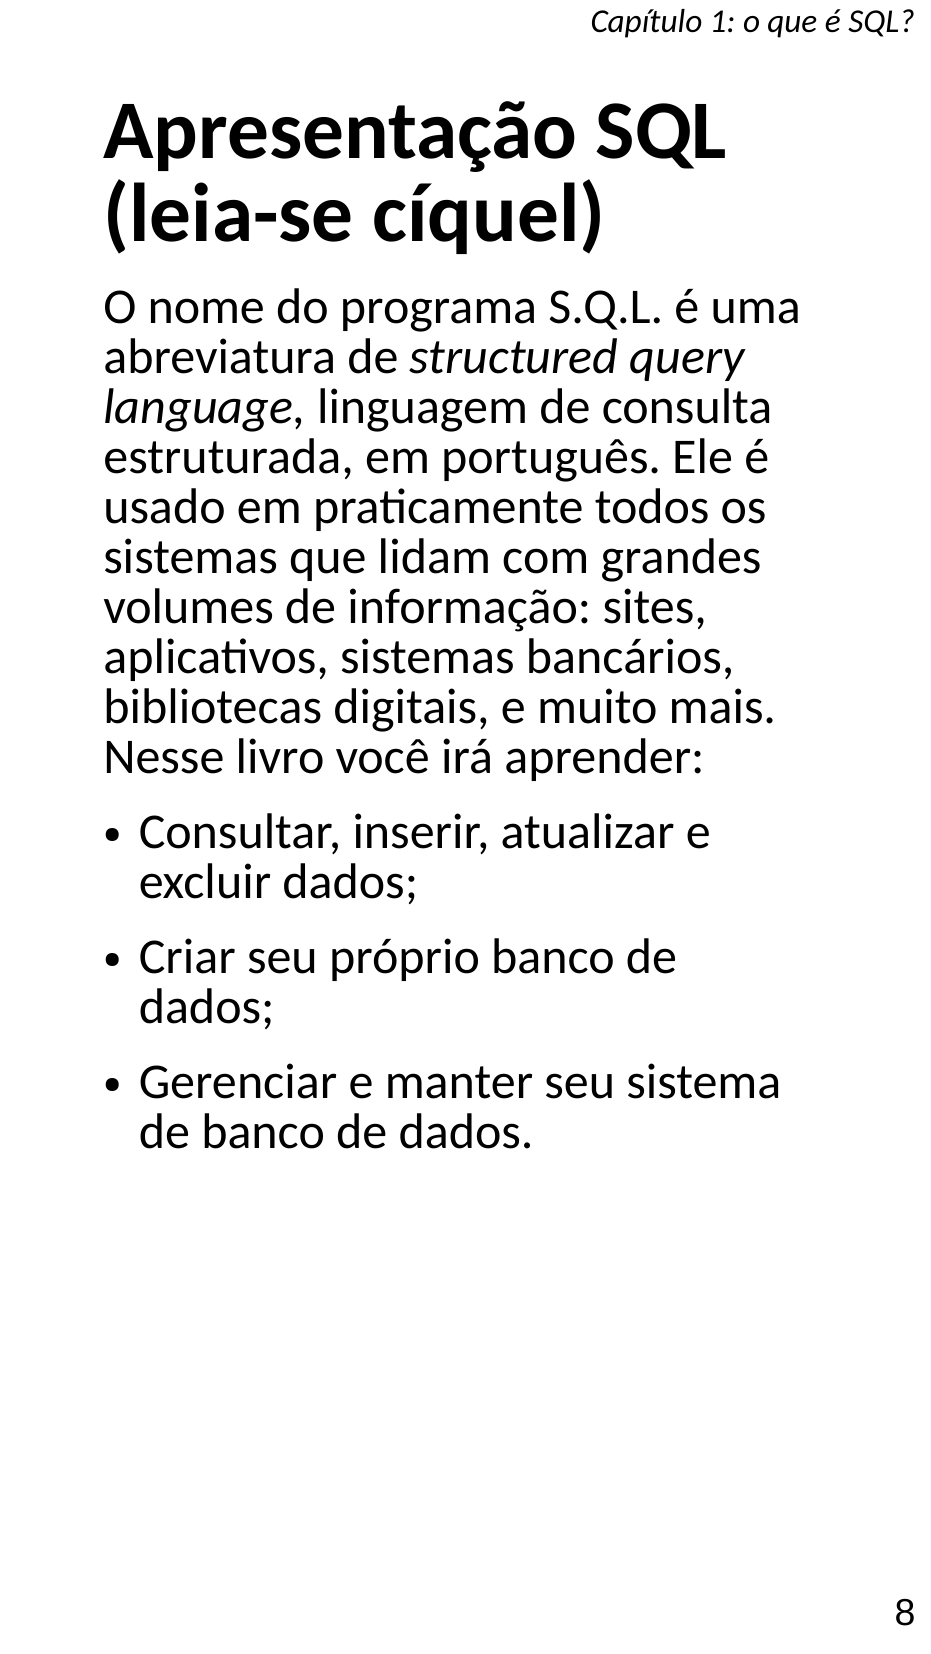

Capítulo 1: o que é SQL?
Apresentação SQL (leia-se cíquel)
O nome do programa S.Q.L. é uma abreviatura de structured query language, linguagem de consulta estruturada, em português. Ele é usado em praticamente todos os sistemas que lidam com grandes volumes de informação: sites, aplicativos, sistemas bancários, bibliotecas digitais, e muito mais. Nesse livro você irá aprender:
Consultar, inserir, atualizar e excluir dados;
Criar seu próprio banco de dados;
Gerenciar e manter seu sistema de banco de dados.